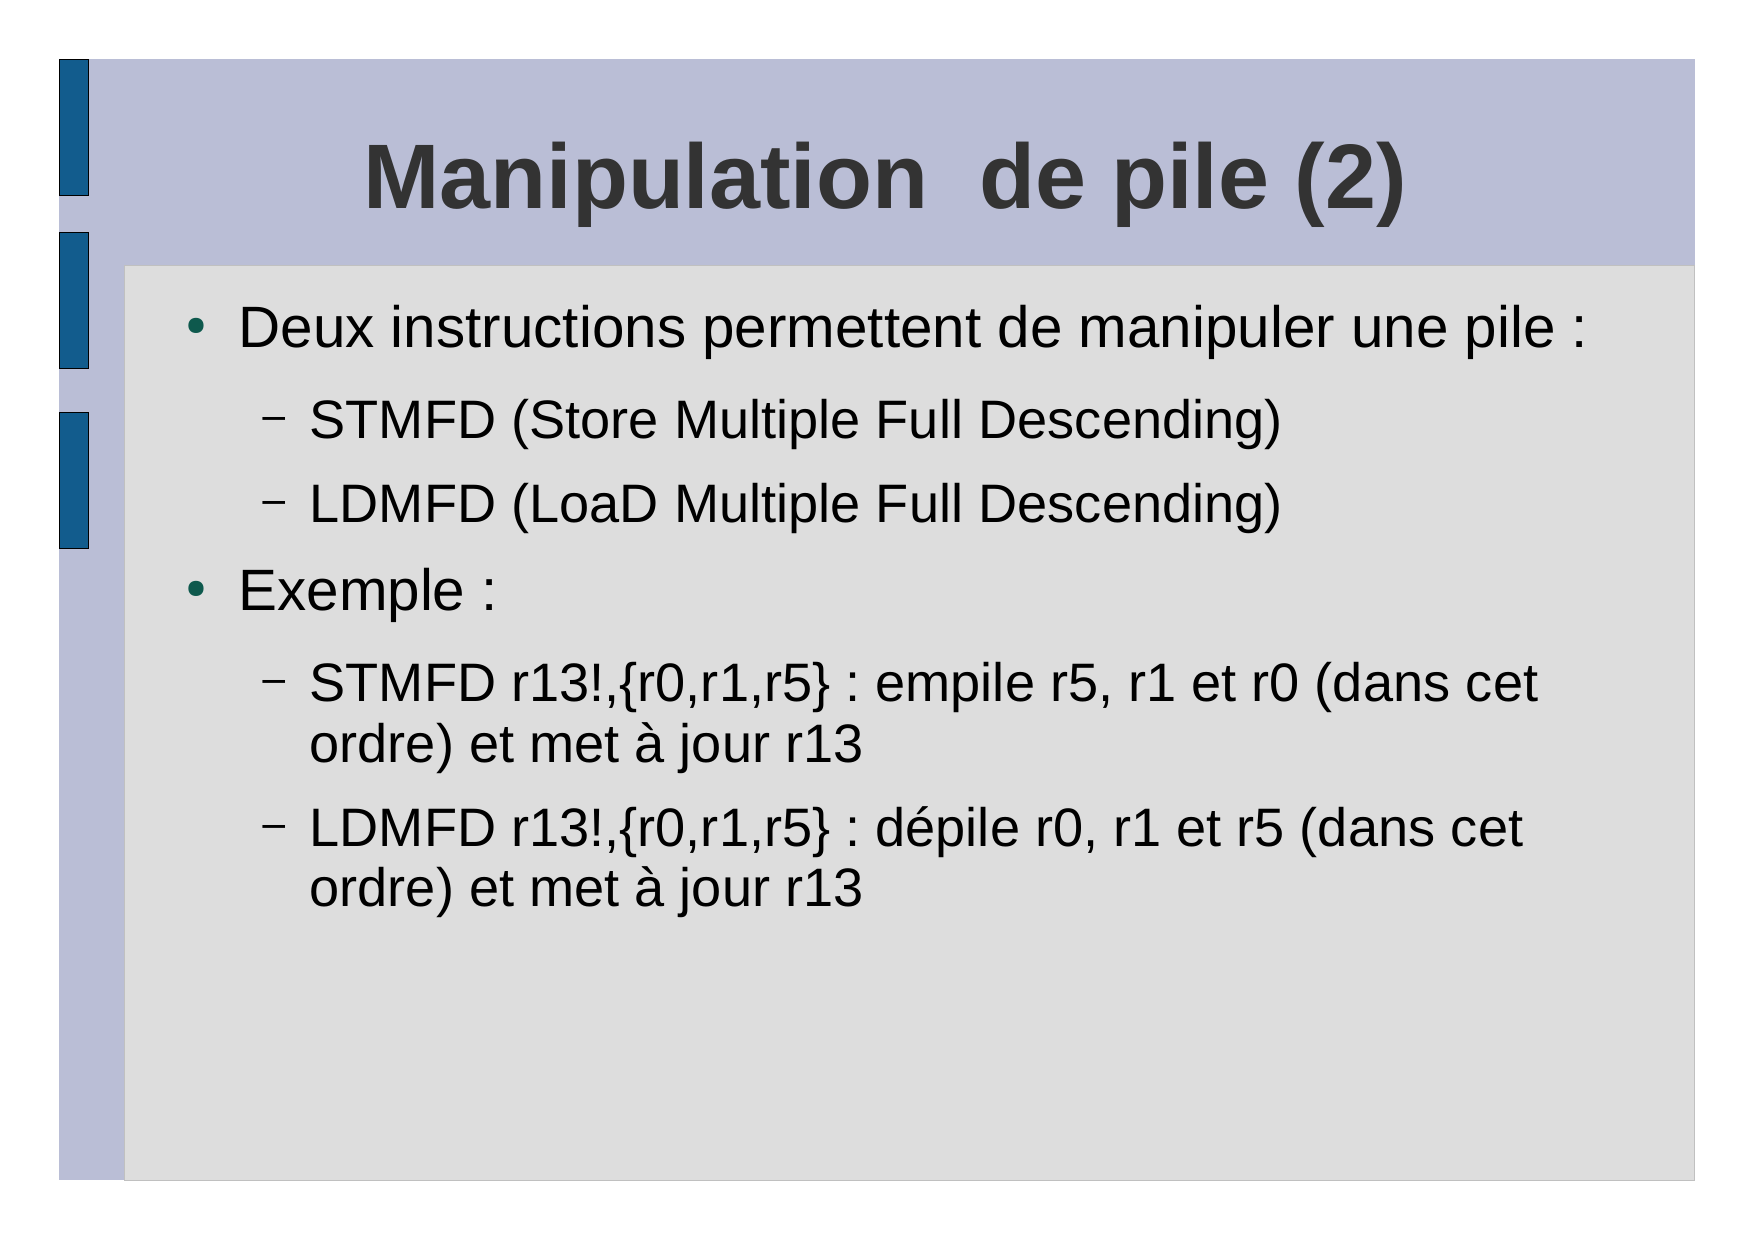

# Manipulation de pile (2)
Deux instructions permettent de manipuler une pile :
STMFD (Store Multiple Full Descending)
LDMFD (LoaD Multiple Full Descending)
Exemple :
STMFD r13!,{r0,r1,r5} : empile r5, r1 et r0 (dans cet ordre) et met à jour r13
LDMFD r13!,{r0,r1,r5} : dépile r0, r1 et r5 (dans cet ordre) et met à jour r13